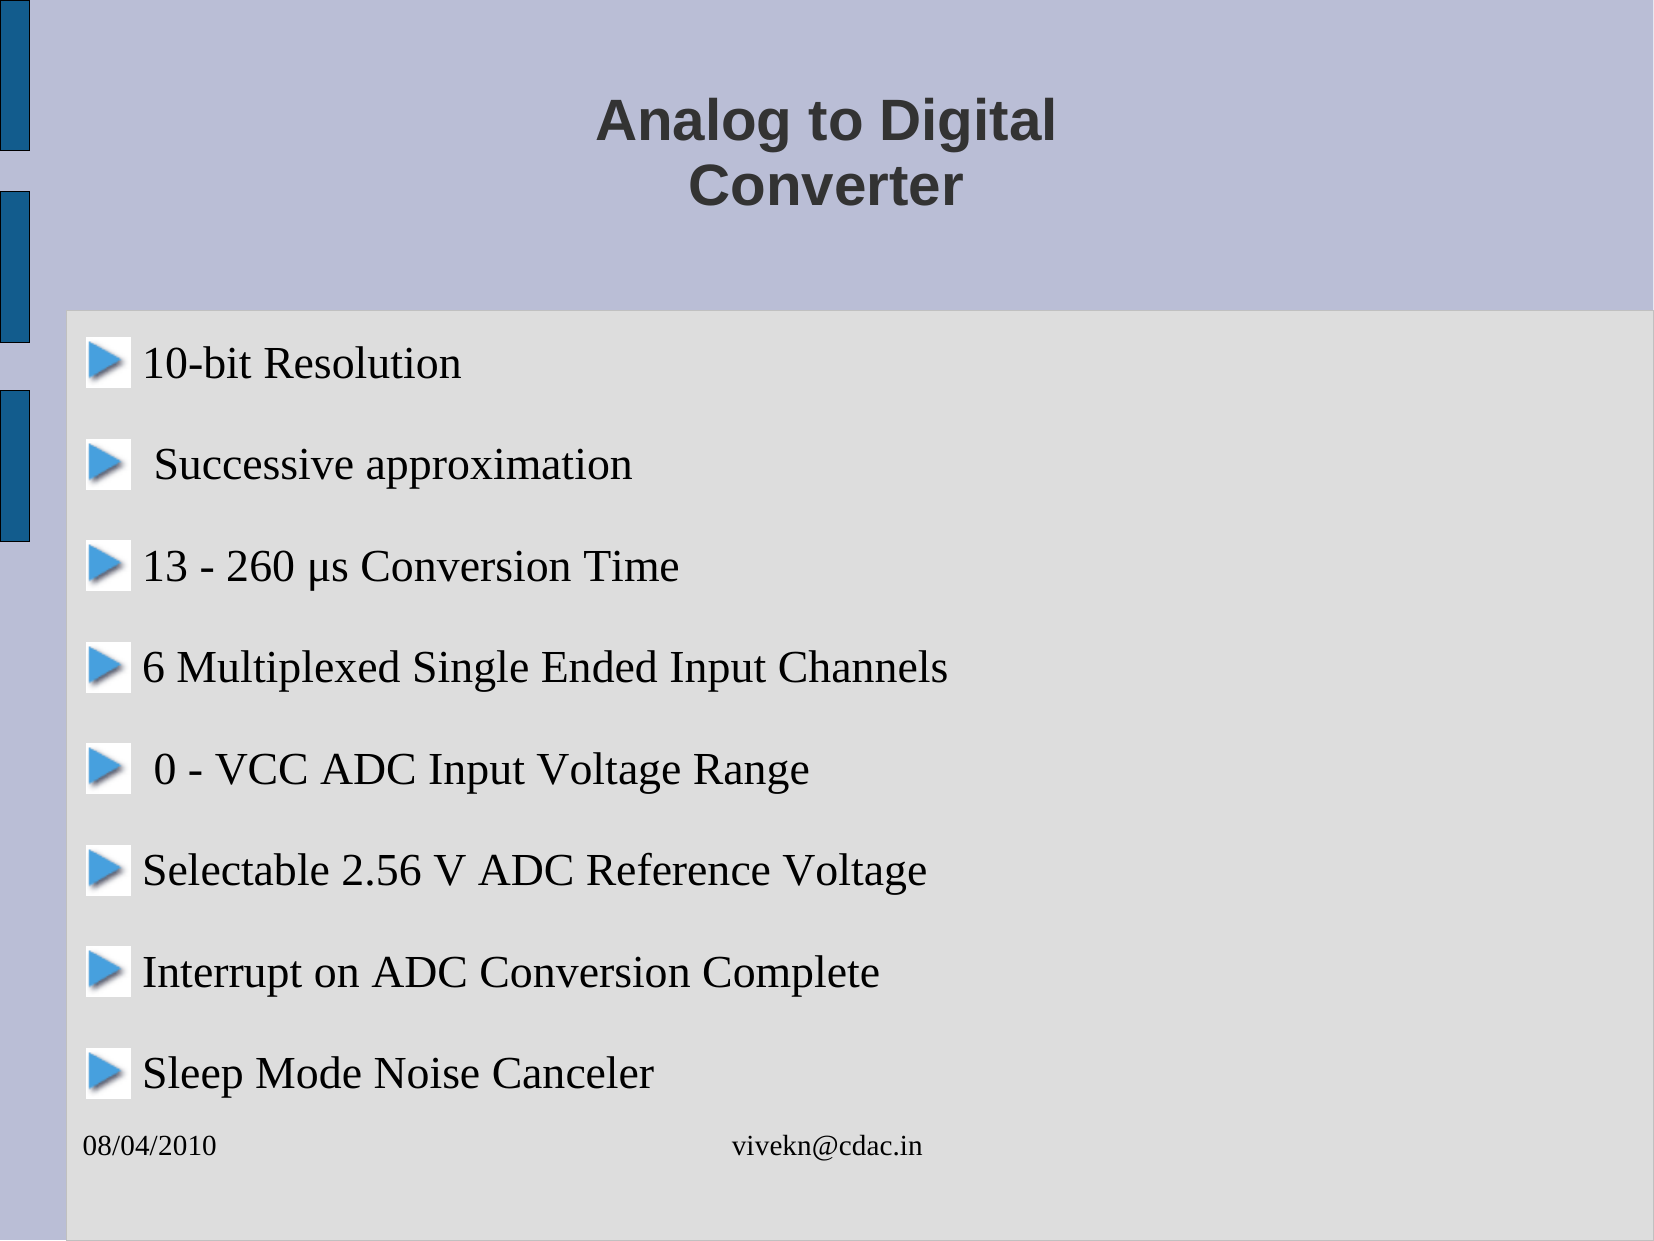

# Analog to Digital Converter
 10-bit Resolution
 Successive approximation
 13 - 260 μs Conversion Time
 6 Multiplexed Single Ended Input Channels
 0 - VCC ADC Input Voltage Range
 Selectable 2.56 V ADC Reference Voltage
 Interrupt on ADC Conversion Complete
 Sleep Mode Noise Canceler